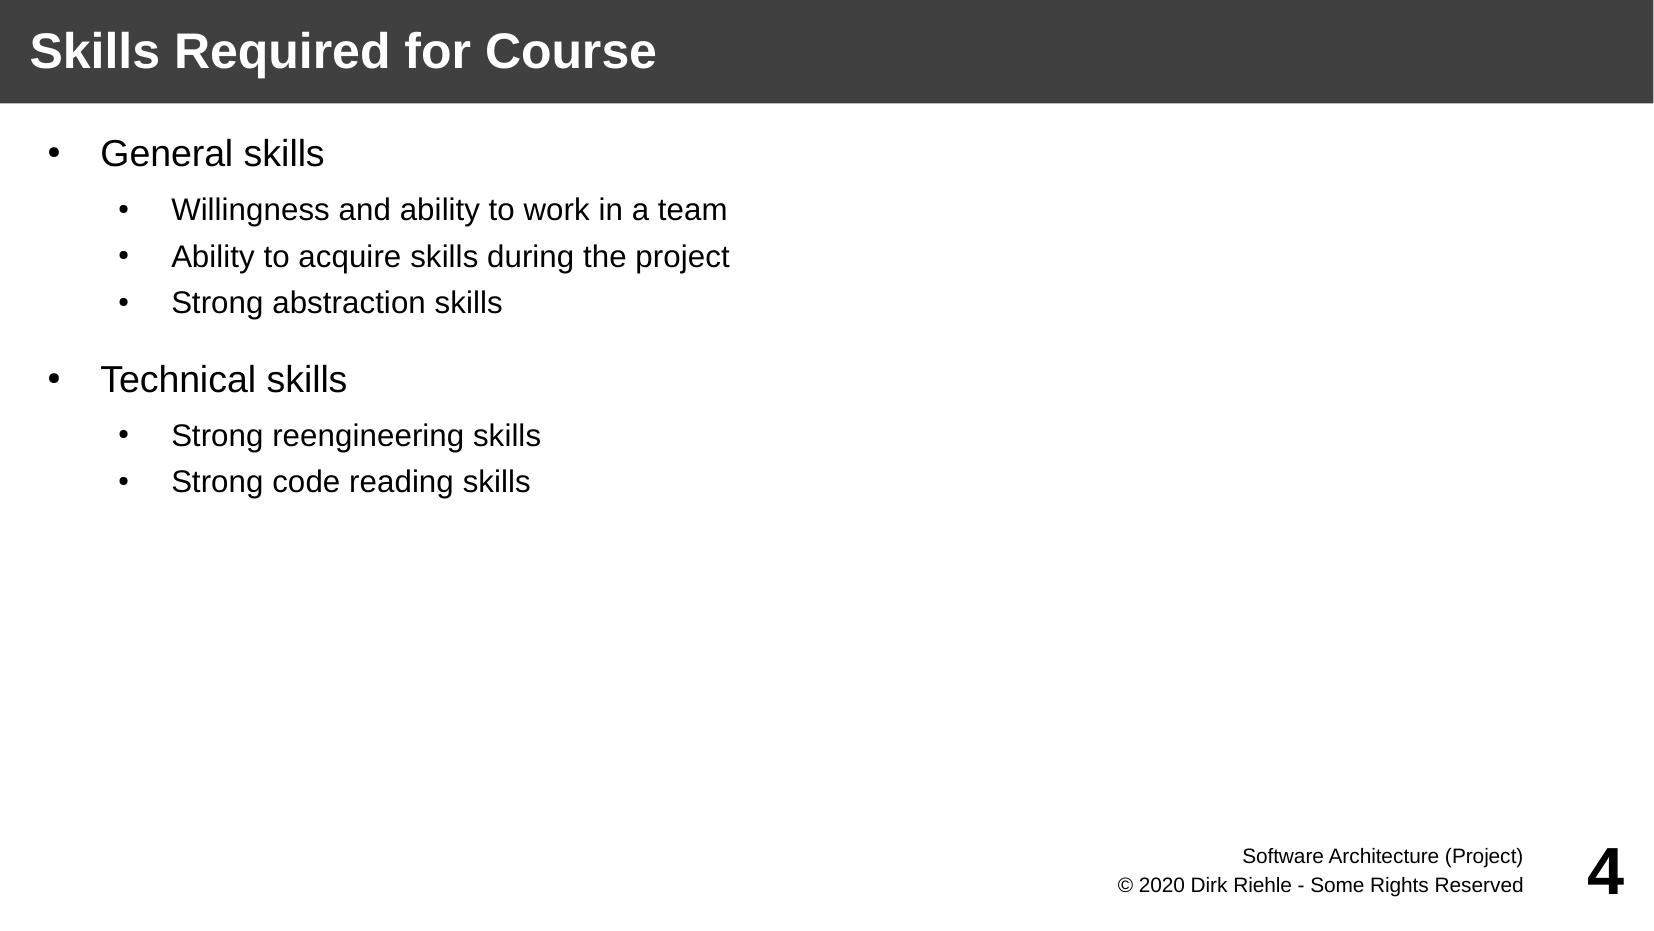

# Skills Required for Course
General skills
Willingness and ability to work in a team
Ability to acquire skills during the project
Strong abstraction skills
Technical skills
Strong reengineering skills
Strong code reading skills
Software Architecture (Project)
4
© 2020 Dirk Riehle - Some Rights Reserved